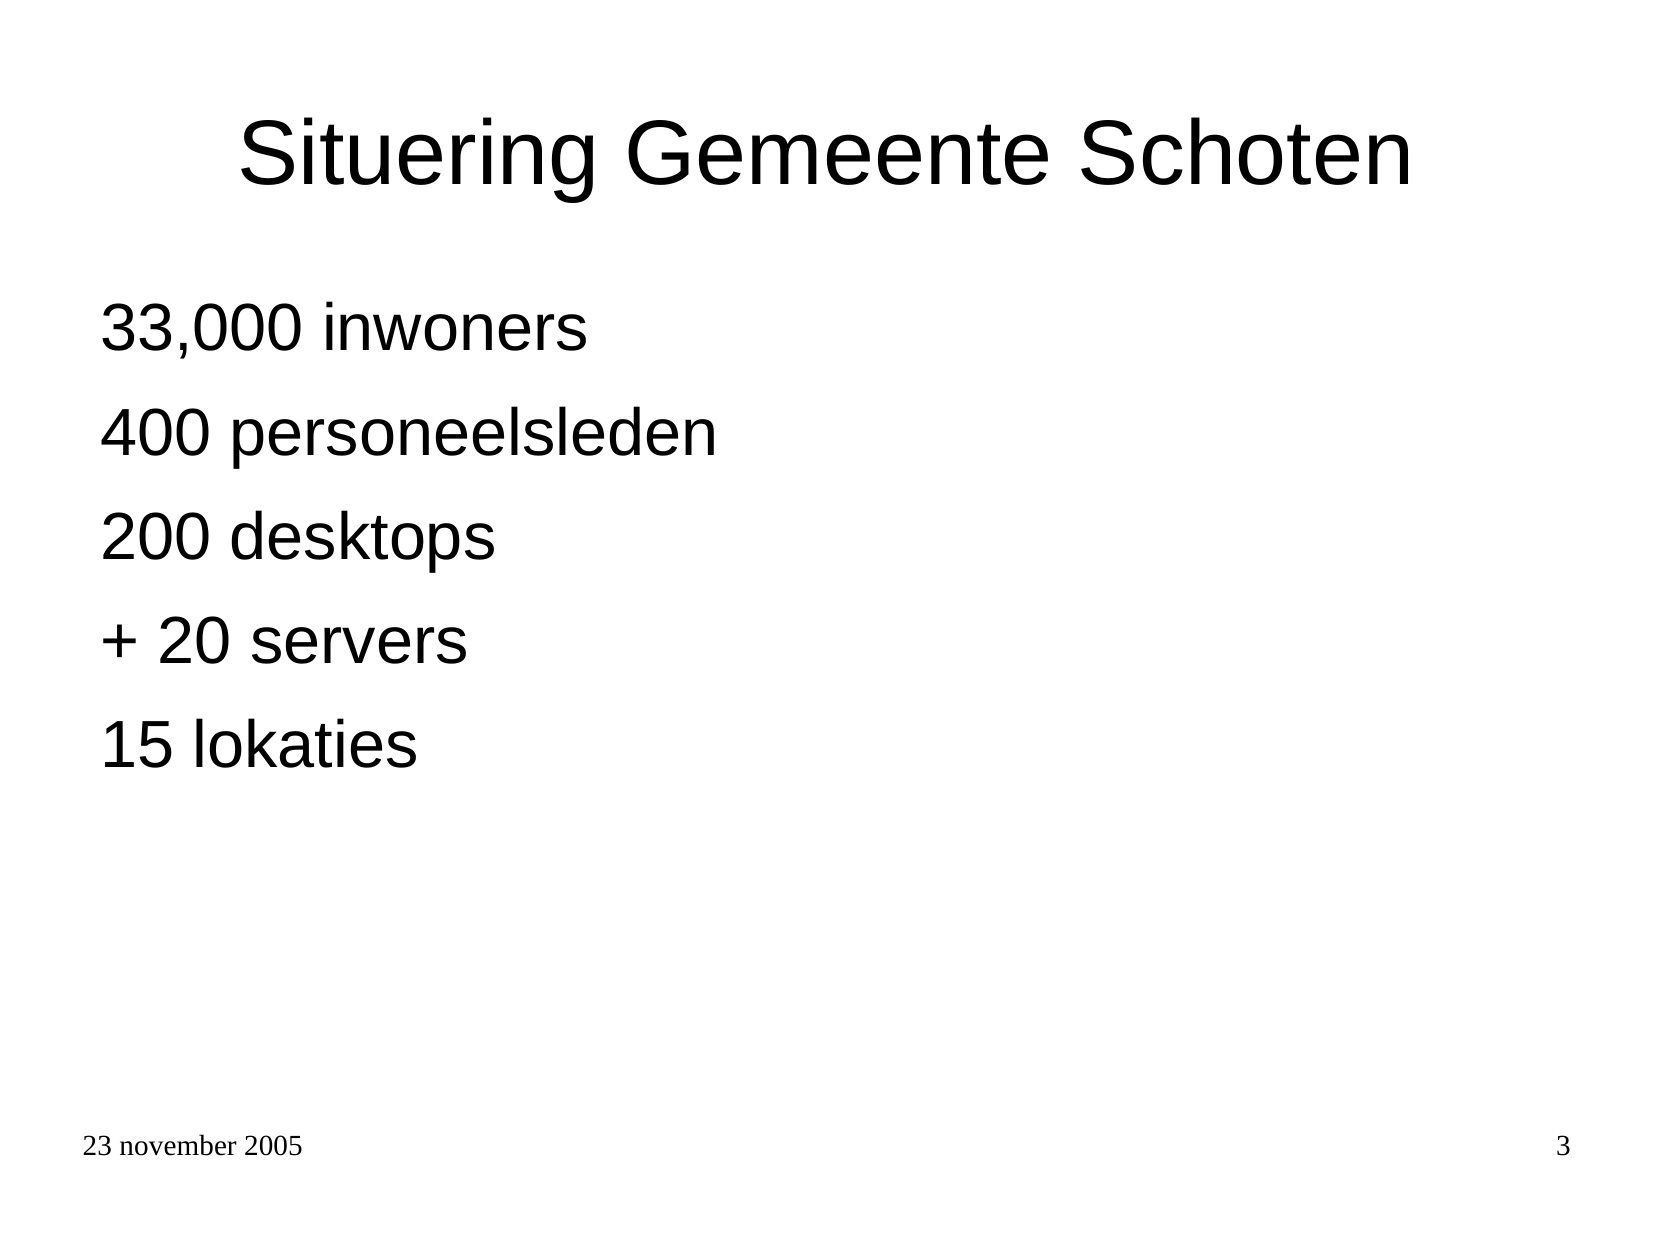

# Situering Gemeente Schoten
33,000 inwoners
400 personeelsleden
200 desktops
+ 20 servers
15 lokaties
23 november 2005
3